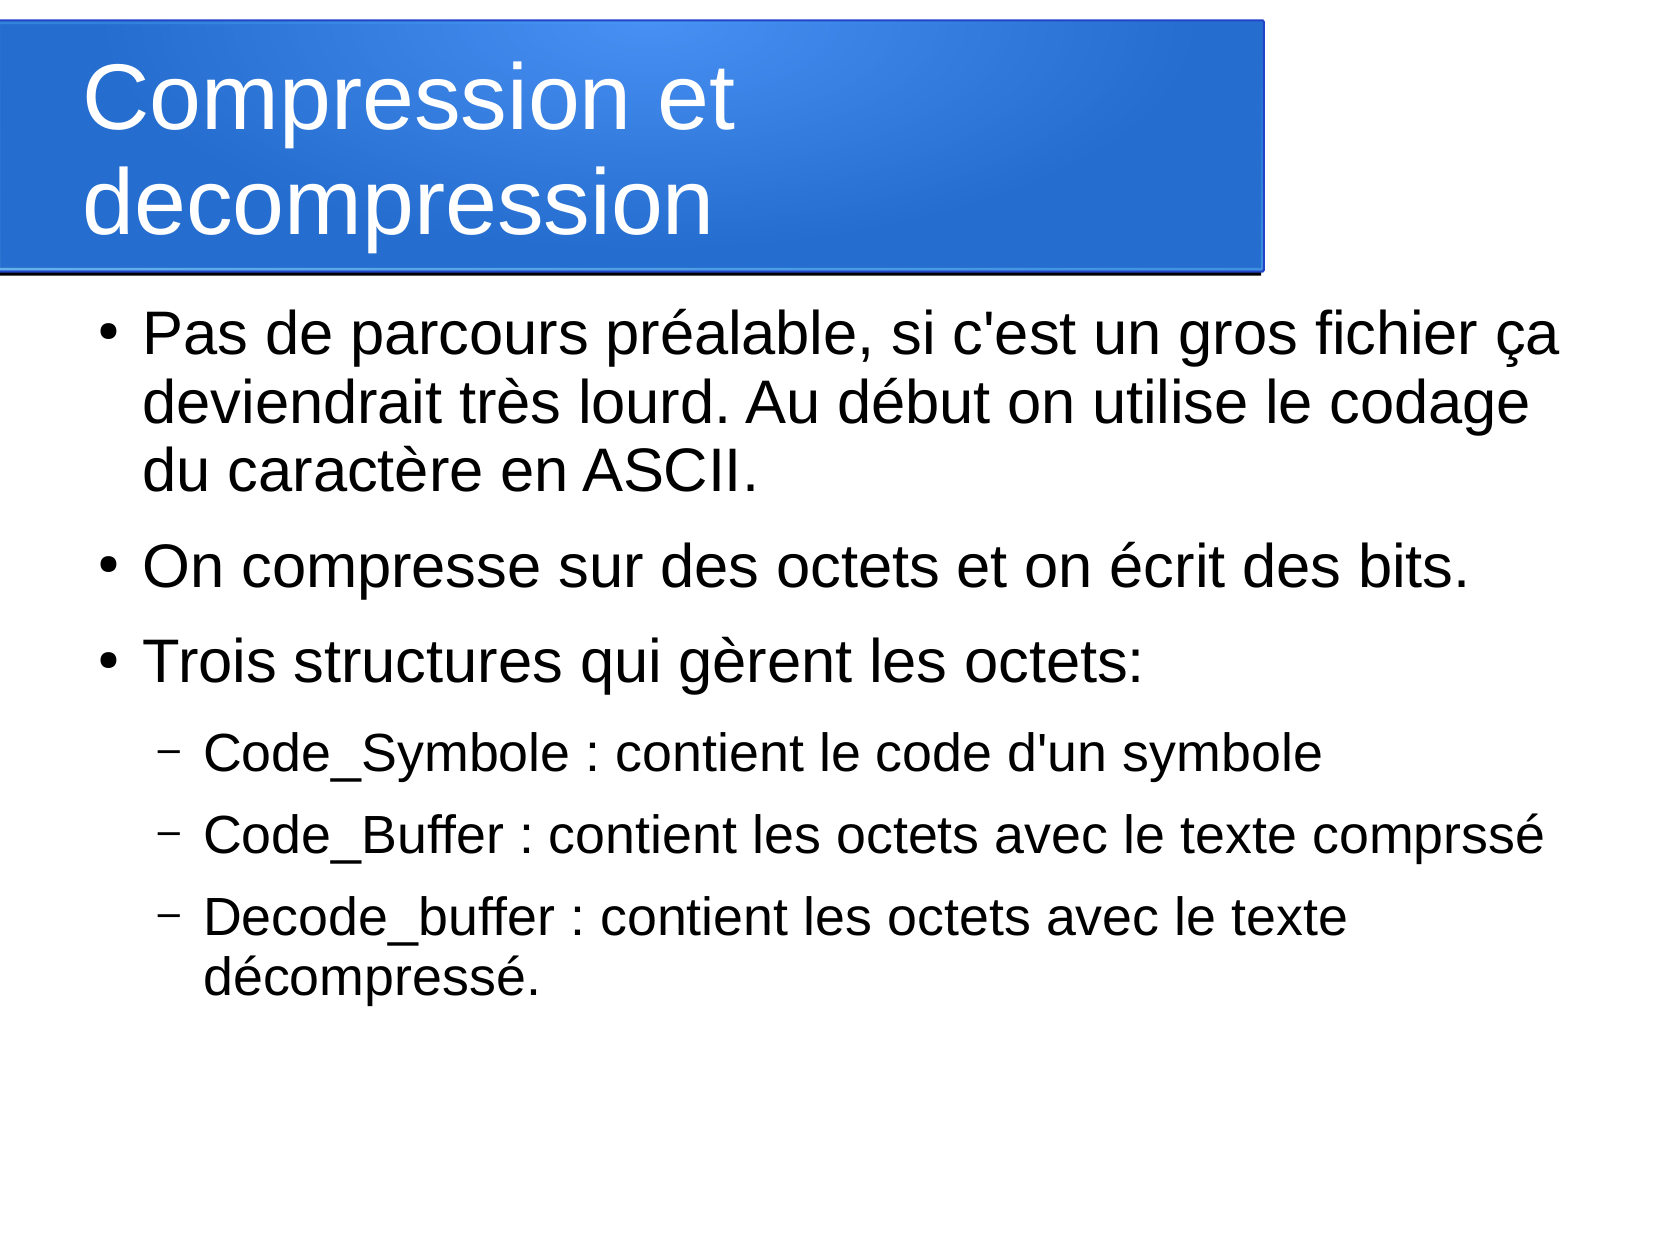

# Compression et decompression
Pas de parcours préalable, si c'est un gros fichier ça deviendrait très lourd. Au début on utilise le codage du caractère en ASCII.
On compresse sur des octets et on écrit des bits.
Trois structures qui gèrent les octets:
Code_Symbole : contient le code d'un symbole
Code_Buffer : contient les octets avec le texte comprssé
Decode_buffer : contient les octets avec le texte décompressé.